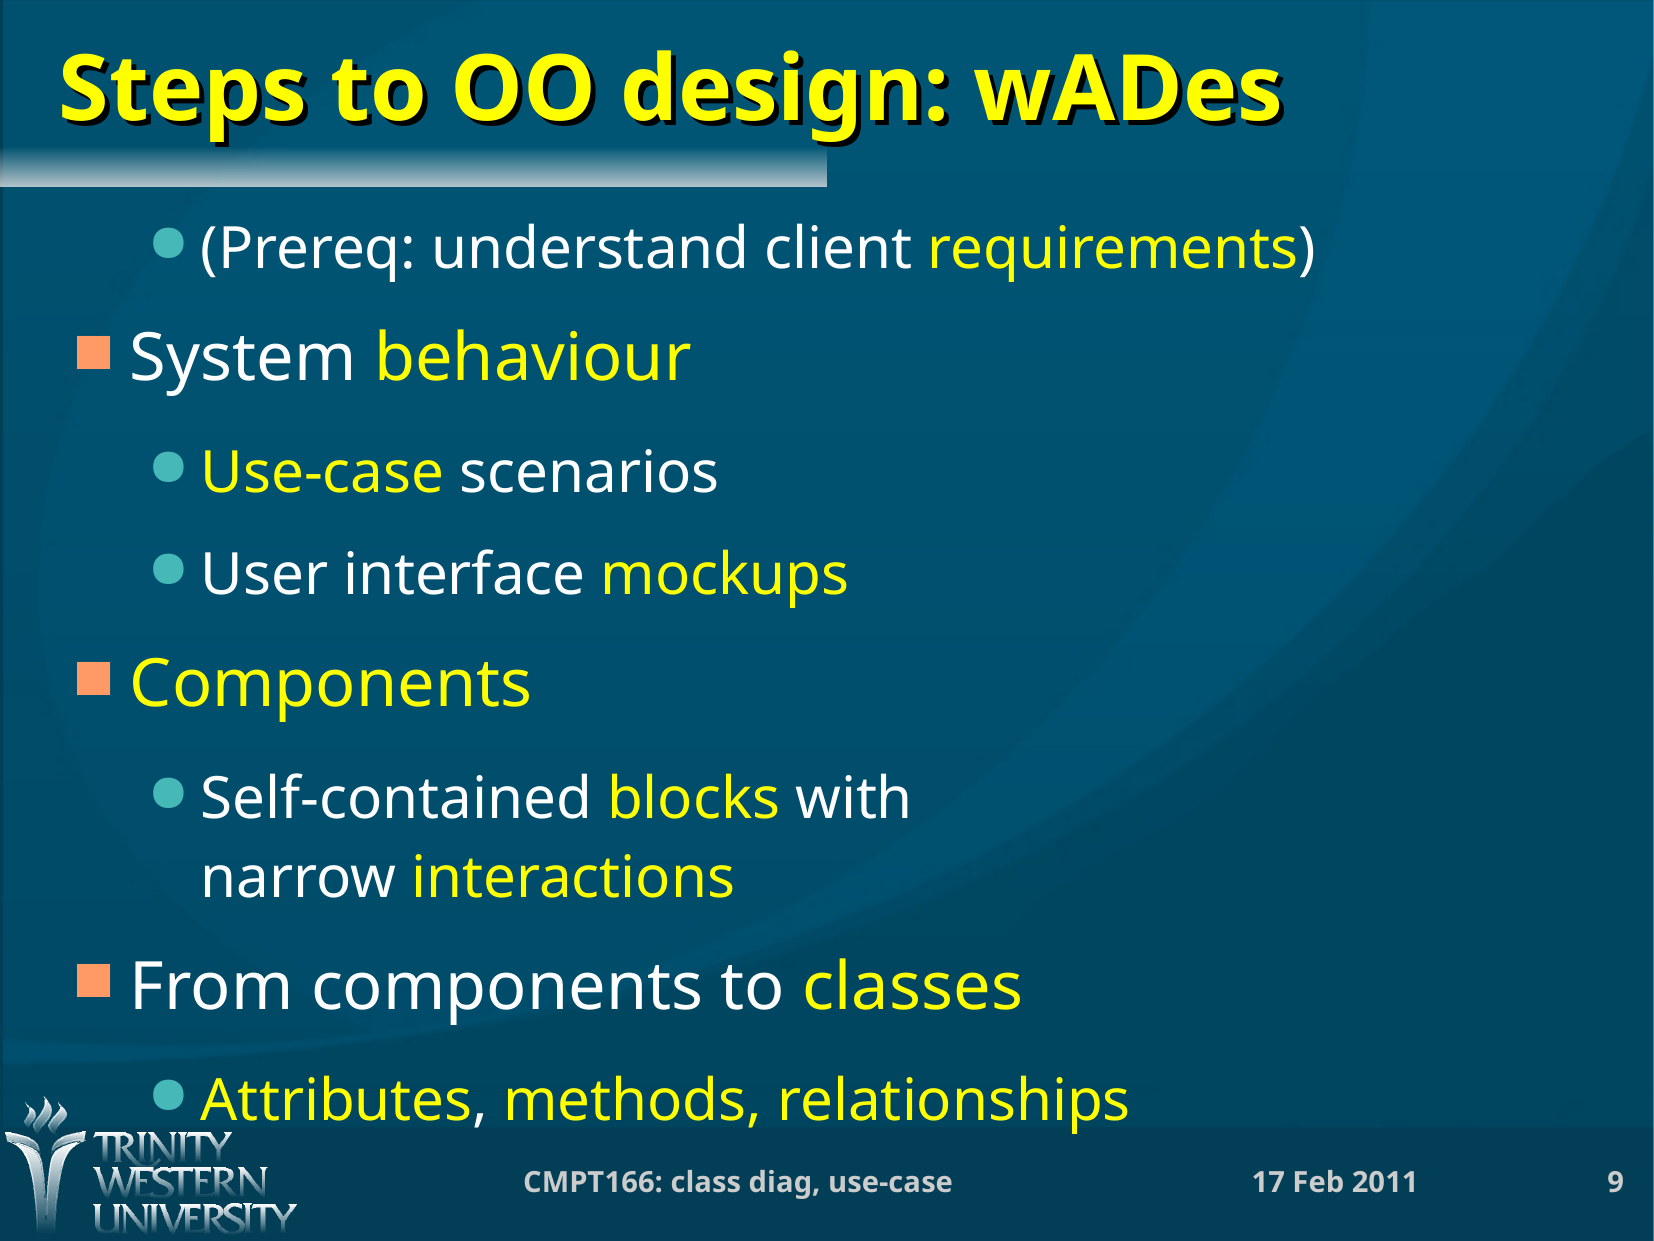

# Steps to OO design: wADes
(Prereq: understand client requirements)
System behaviour
Use-case scenarios
User interface mockups
Components
Self-contained blocks with
narrow interactions
From components to classes
Attributes, methods, relationships
CMPT166: class diag, use-case
17 Feb 2011
9